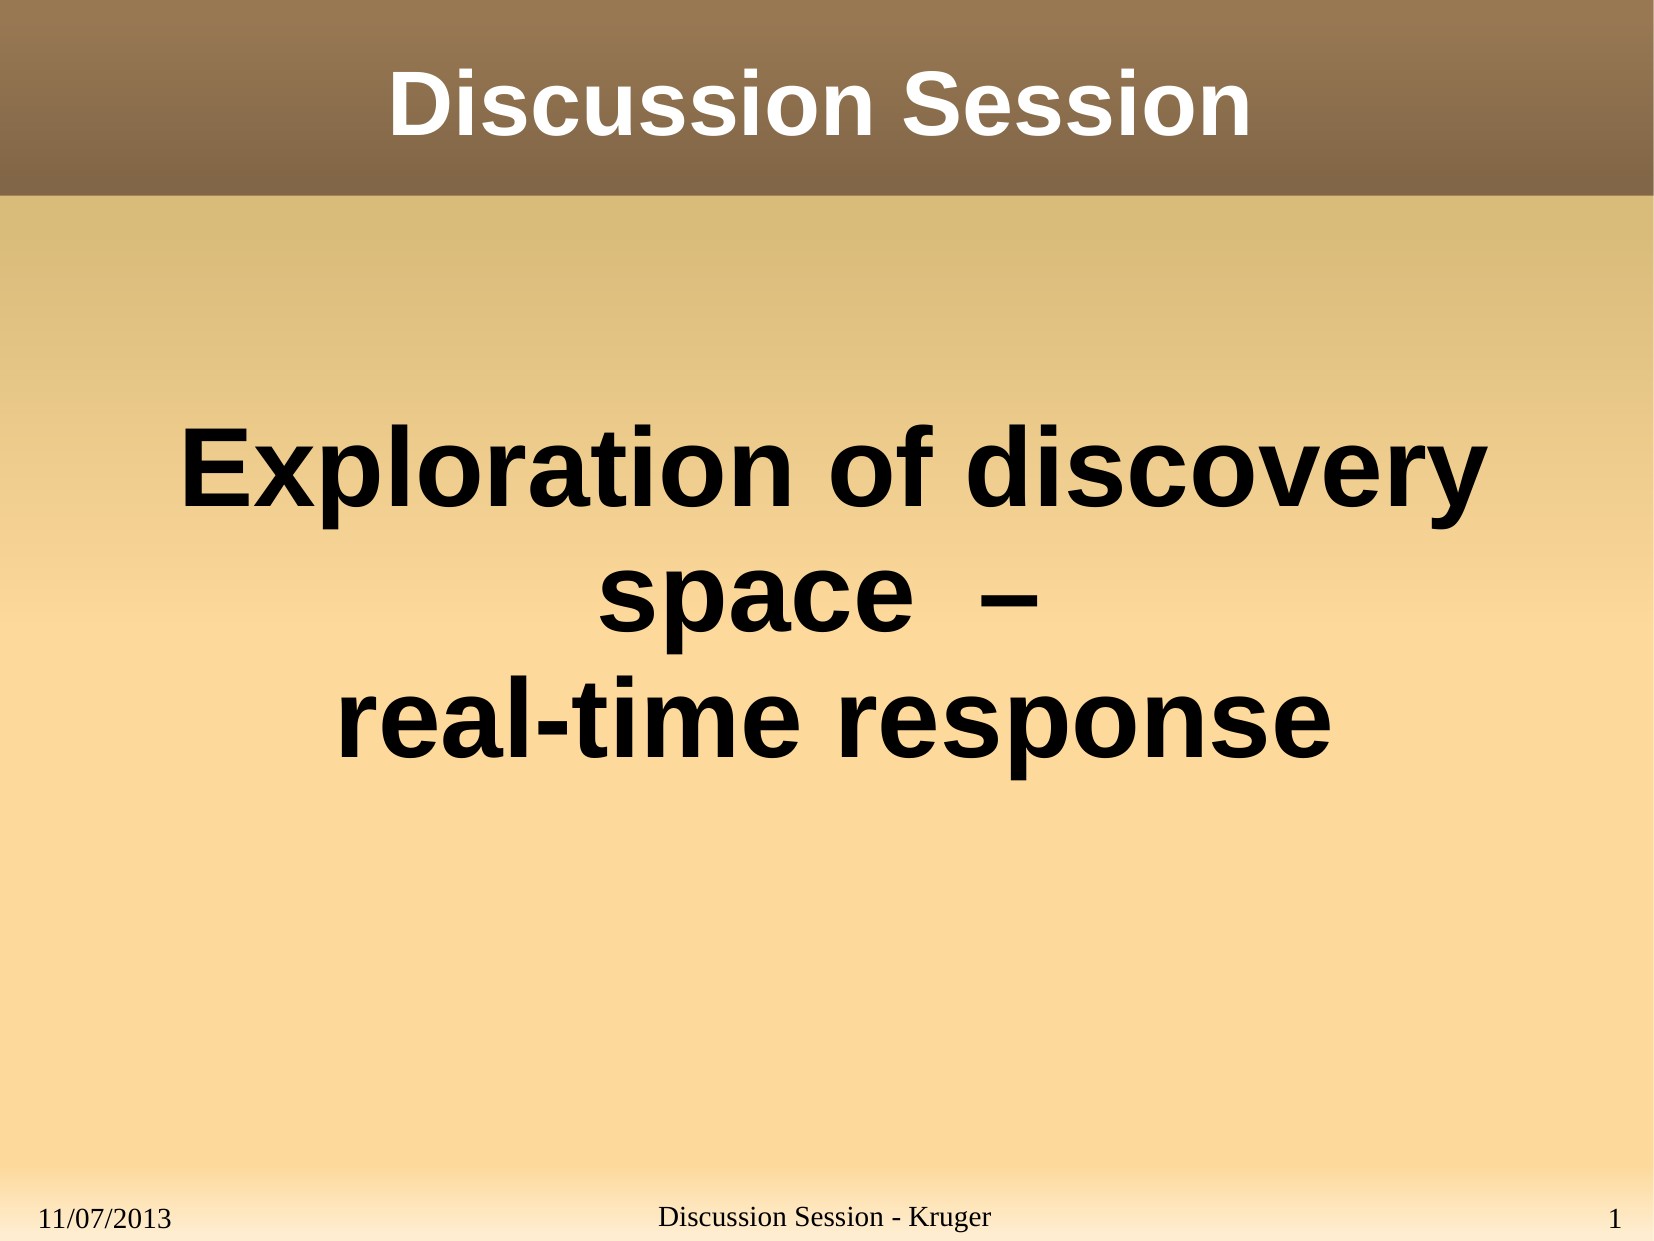

Exploration of discovery space –
real-time response
# Discussion Session
Discussion Session - Kruger
11/07/2013
1